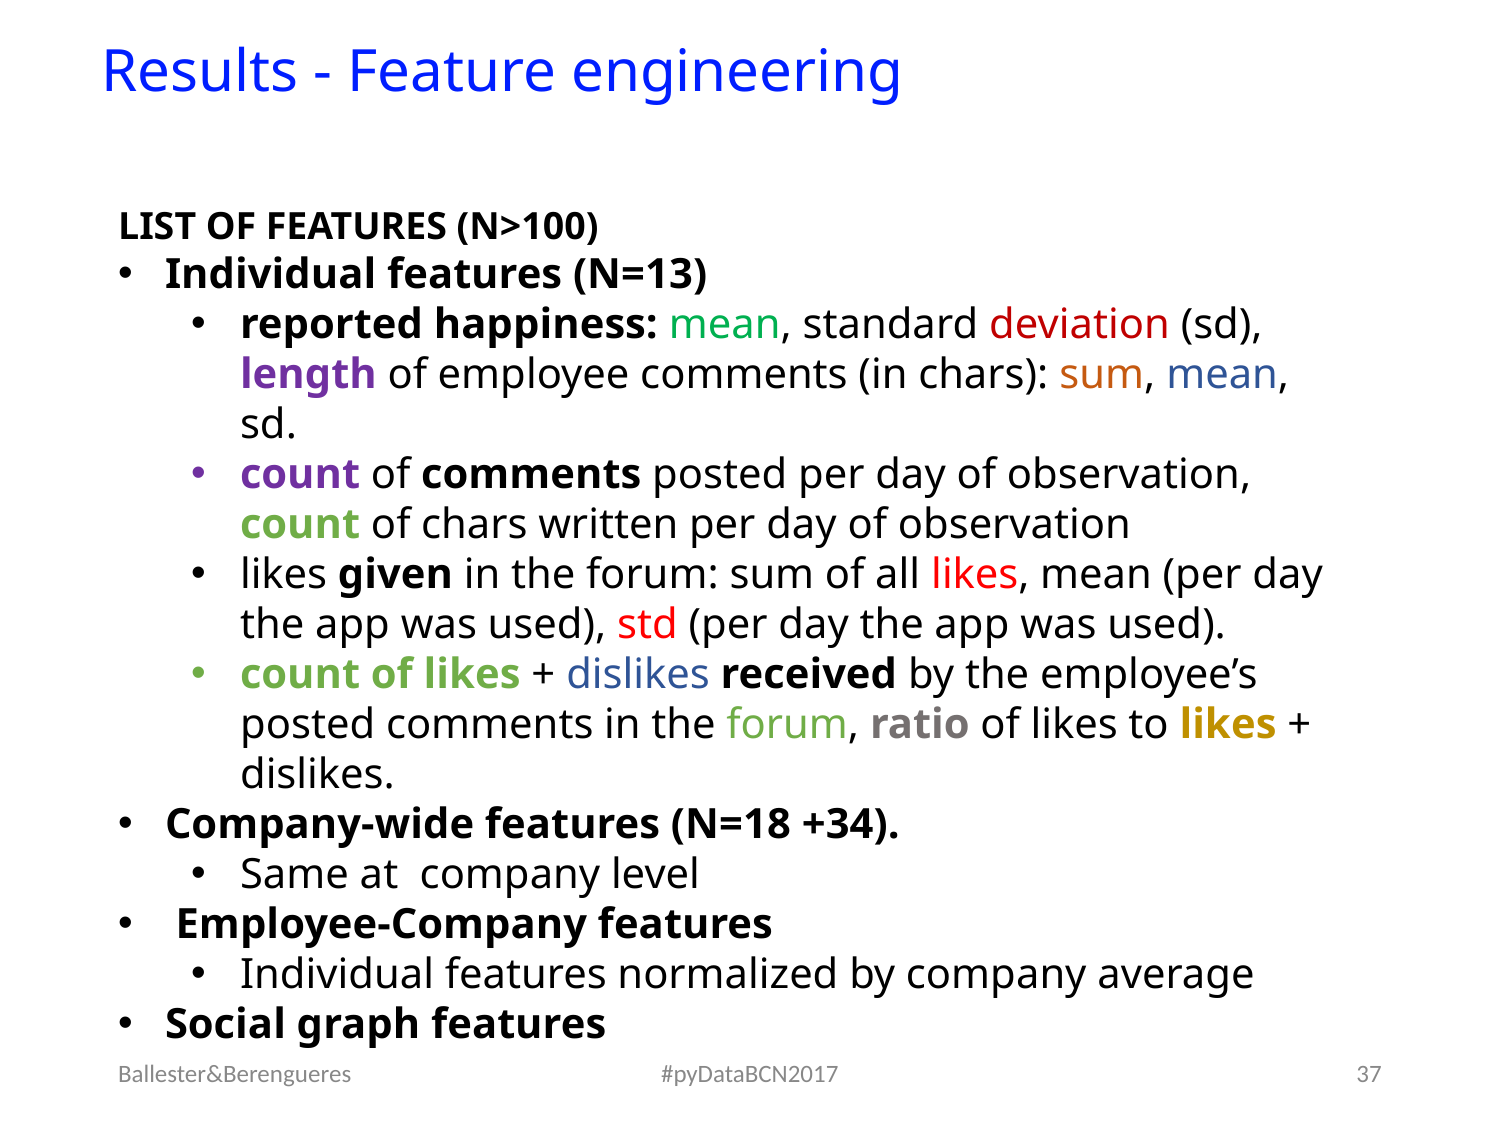

# Results - Feature engineering
LIST OF FEATURES (N>100)
Individual features (N=13)
reported happiness: mean, standard deviation (sd), length of employee comments (in chars): sum, mean, sd.
count of comments posted per day of observation, count of chars written per day of observation
likes given in the forum: sum of all likes, mean (per day the app was used), std (per day the app was used).
count of likes + dislikes received by the employee’s posted comments in the forum, ratio of likes to likes + dislikes.
Company-wide features (N=18 +34).
Same at company level
 Employee-Company features
Individual features normalized by company average
Social graph features
Ballester&Berengueres
#pyDataBCN2017